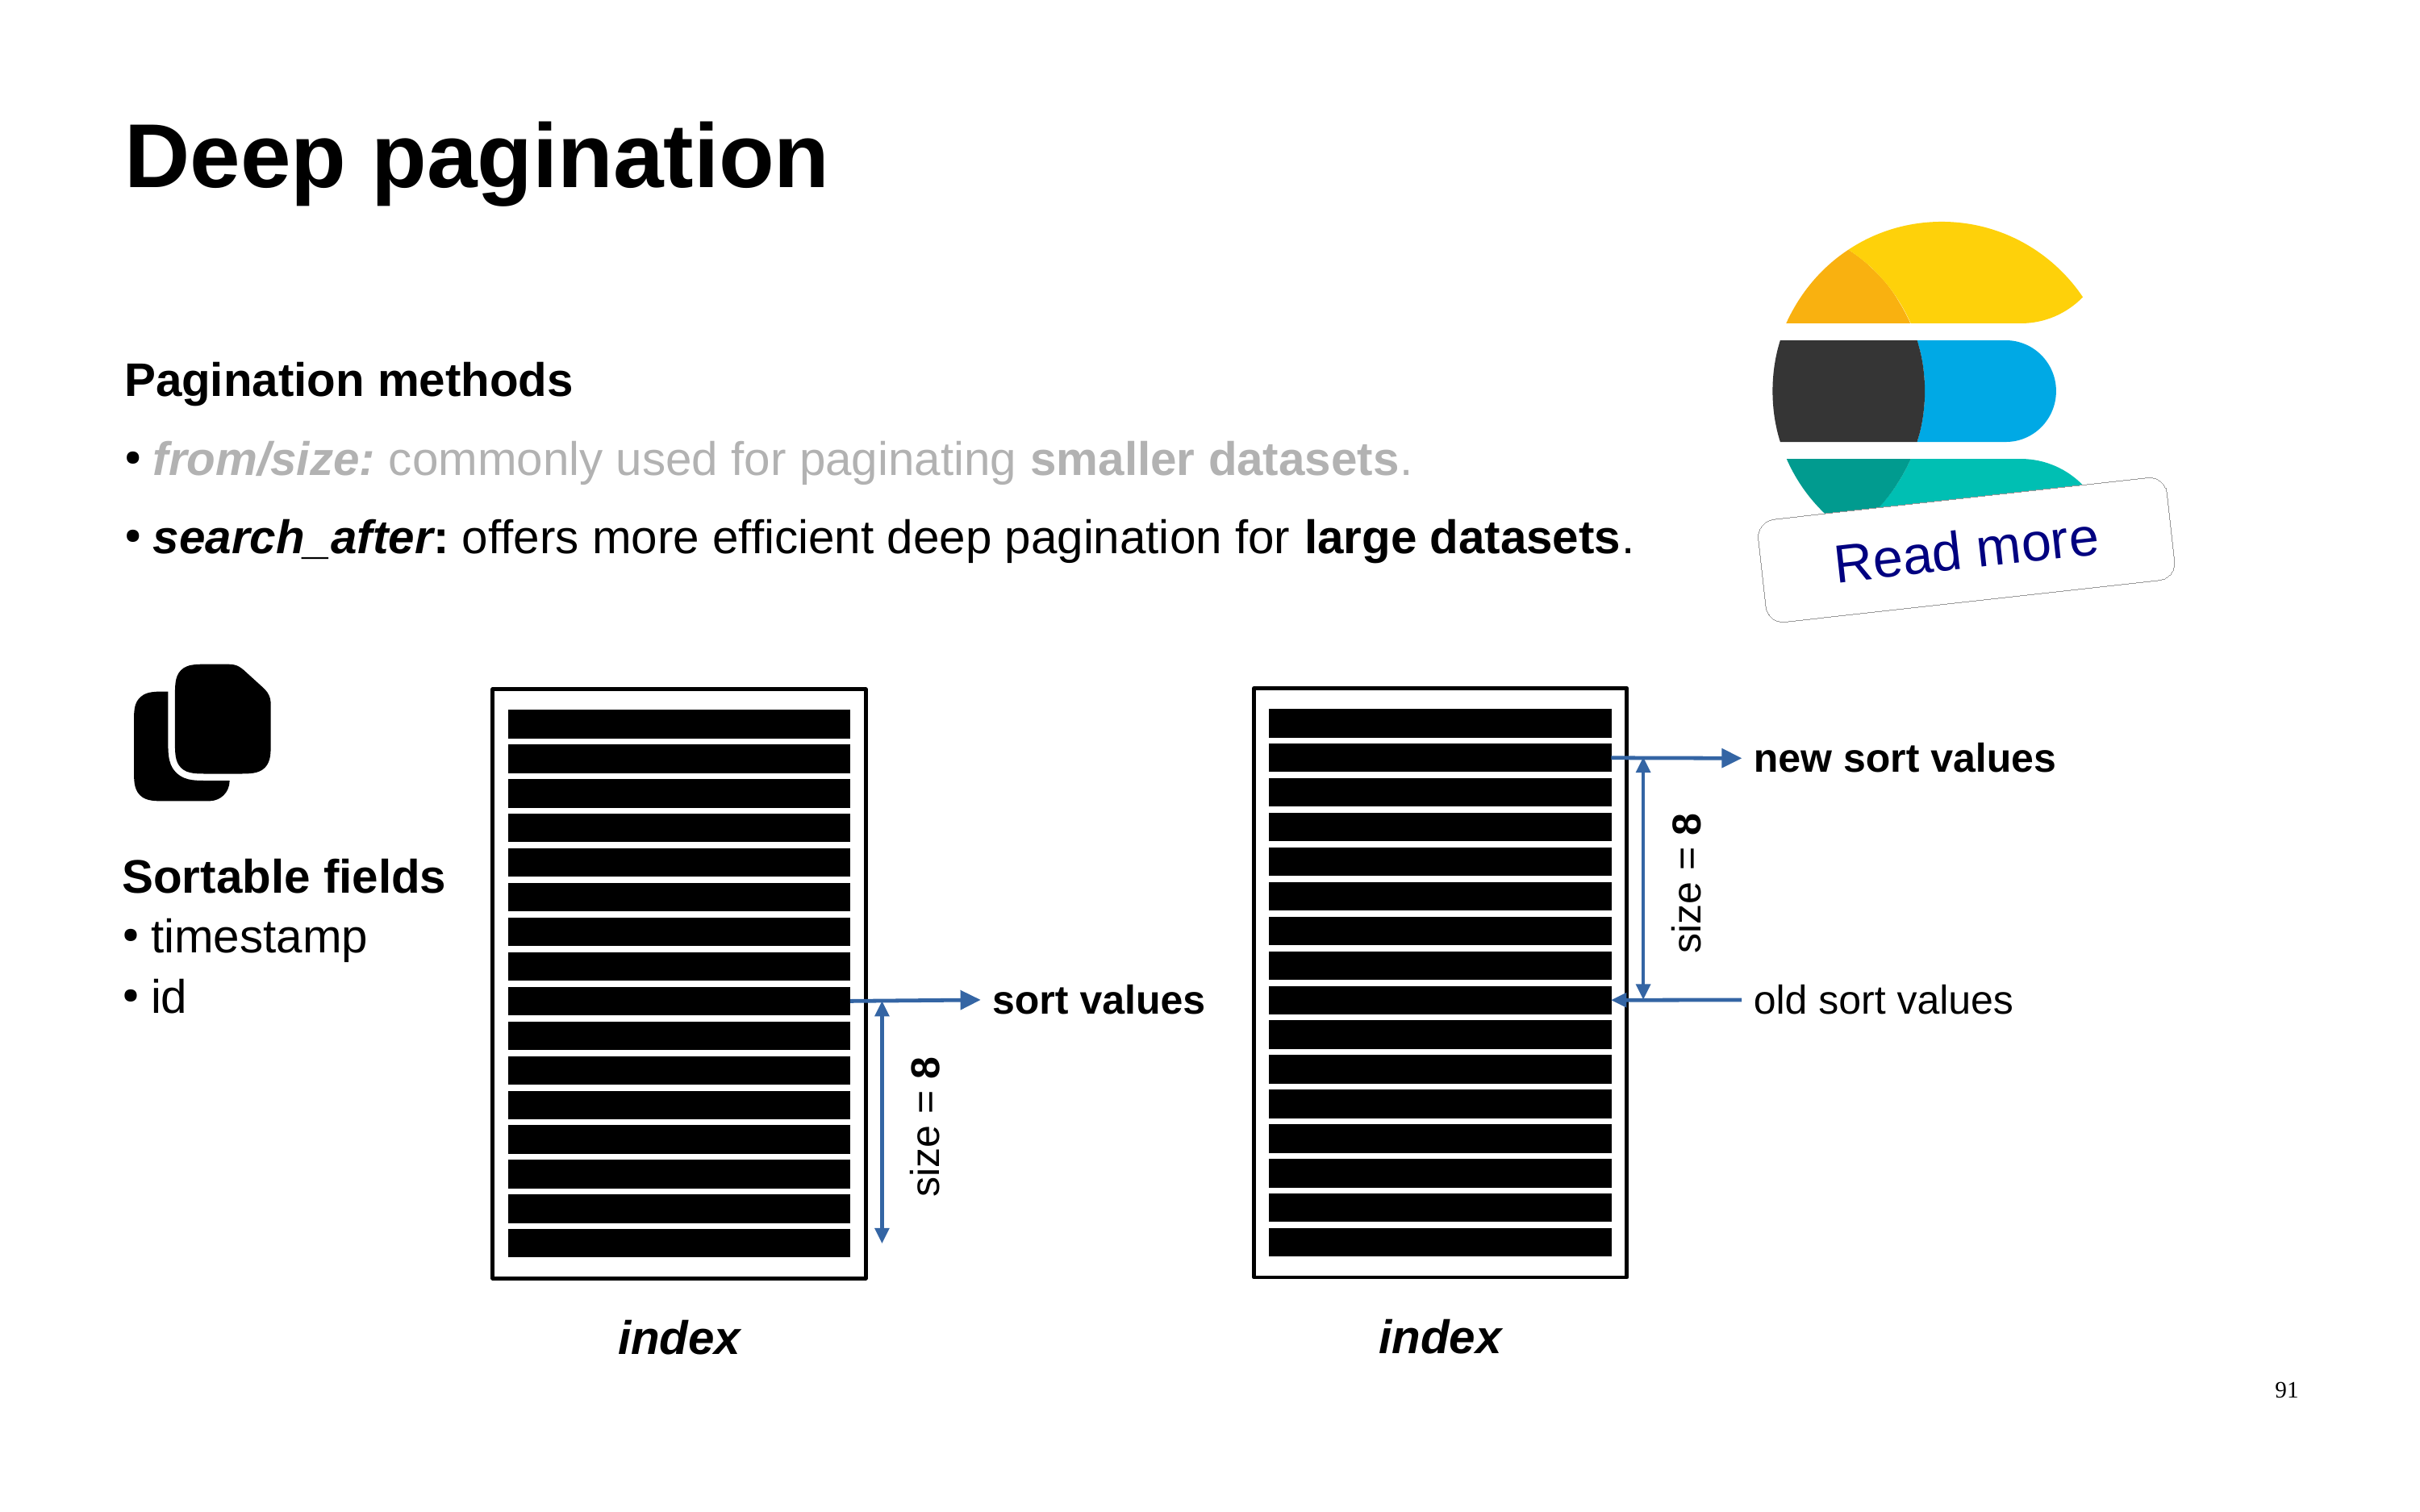

Deep pagination
Pagination methods
from/size: commonly used for paginating smaller datasets.
search_after: offers more efficient deep pagination for large datasets.
Read more
new sort values
Sortable fields
timestamp
id
size = 8
sort values
old sort values
size = 8
index
index
91